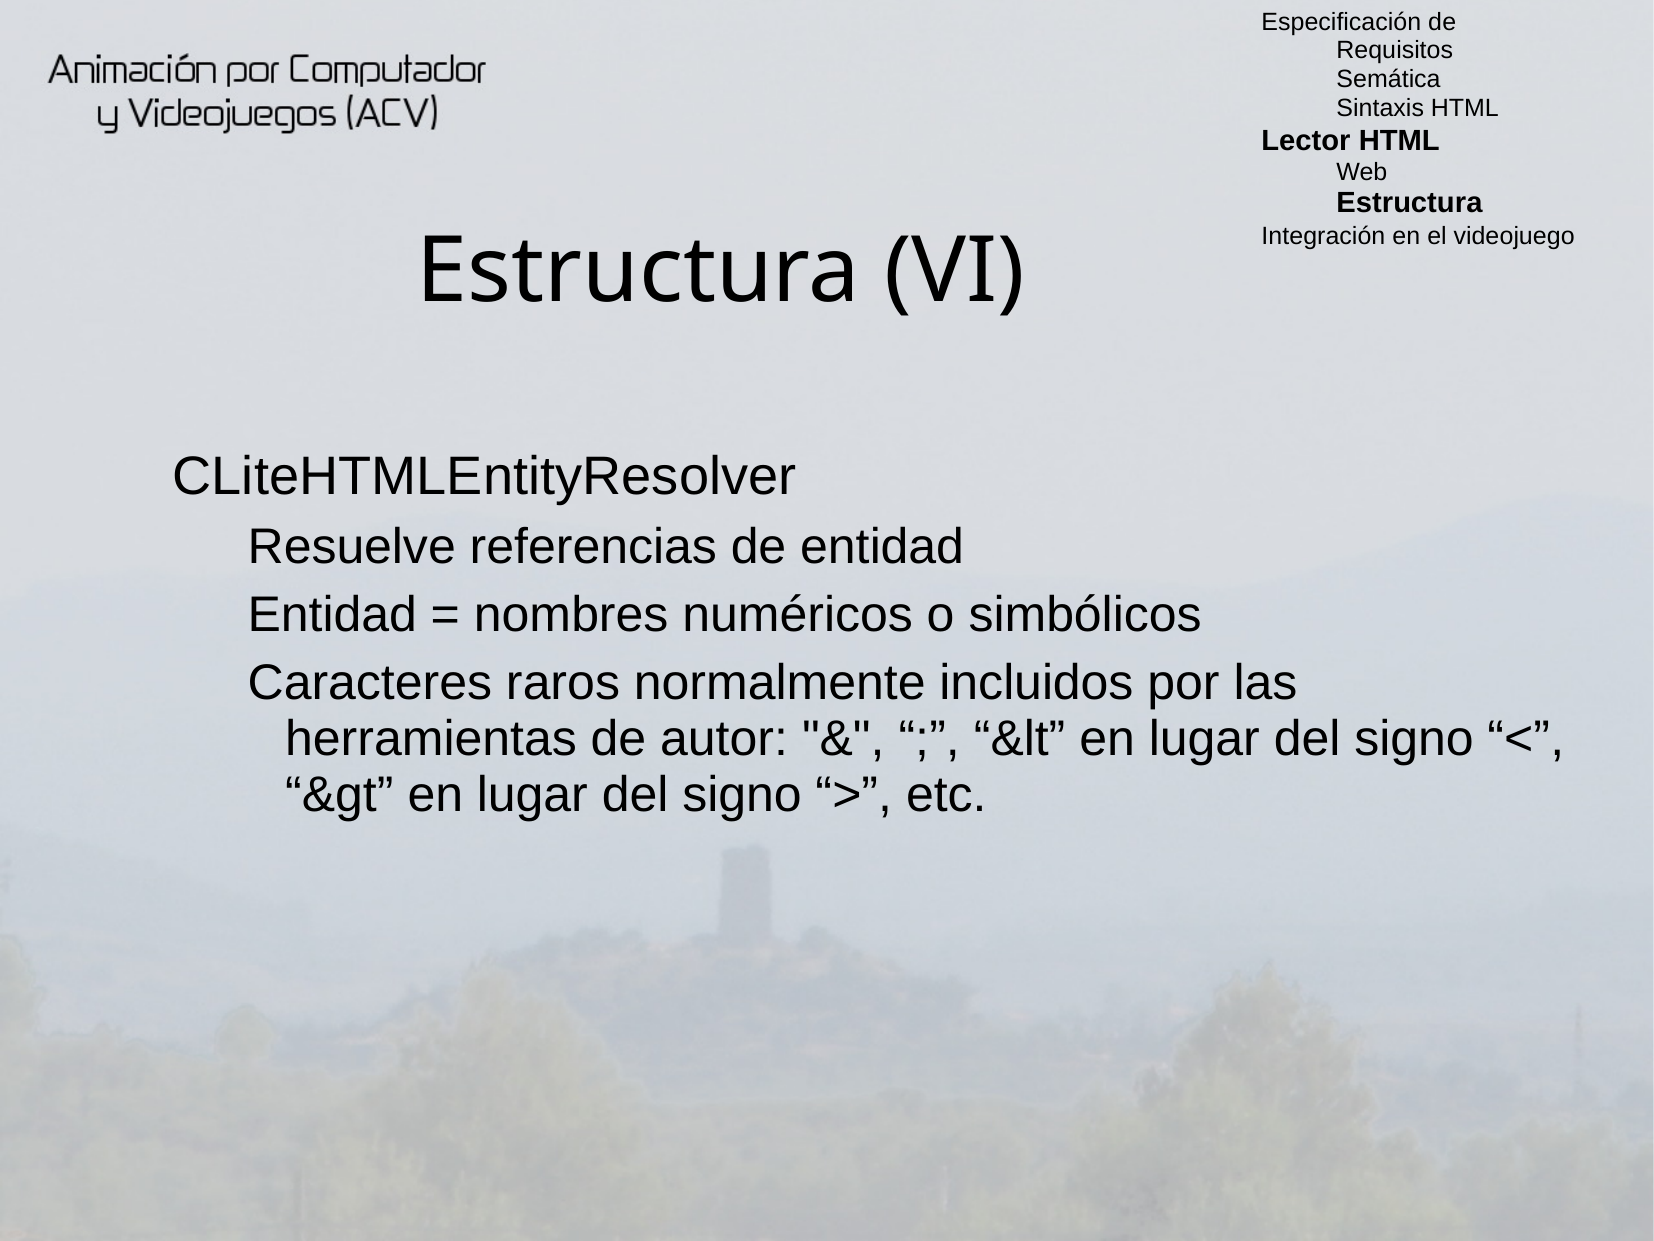

Especificación de
Requisitos
Semática
Sintaxis HTML
Lector HTML
Web
Estructura
Integración en el videojuego
Estructura (VI)
# CLiteHTMLEntityResolver
Resuelve referencias de entidad
Entidad = nombres numéricos o simbólicos
Caracteres raros normalmente incluidos por las herramientas de autor: "&", “;”, “&lt” en lugar del signo “<”, “&gt” en lugar del signo “>”, etc.